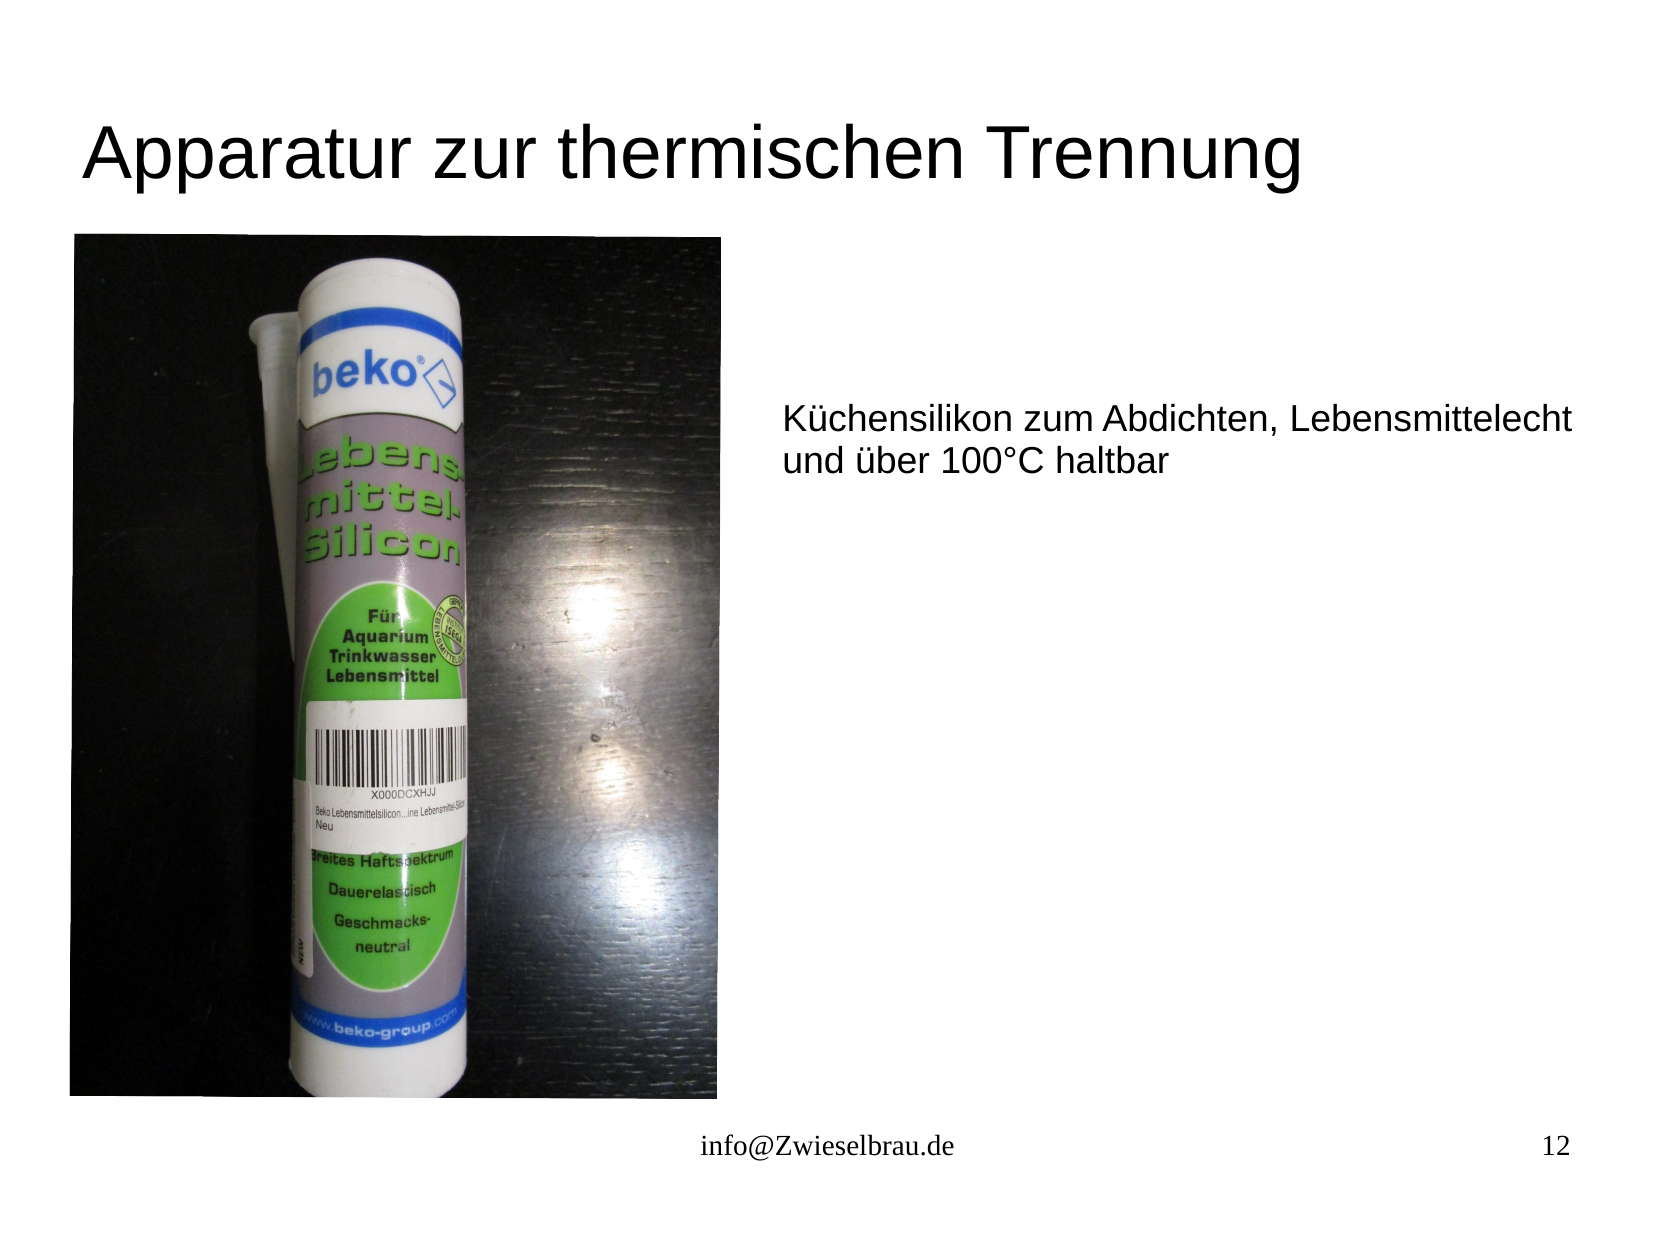

# Apparatur zur thermischen Trennung
Küchensilikon zum Abdichten, Lebensmittelecht
und über 100°C haltbar
info@Zwieselbrau.de
12